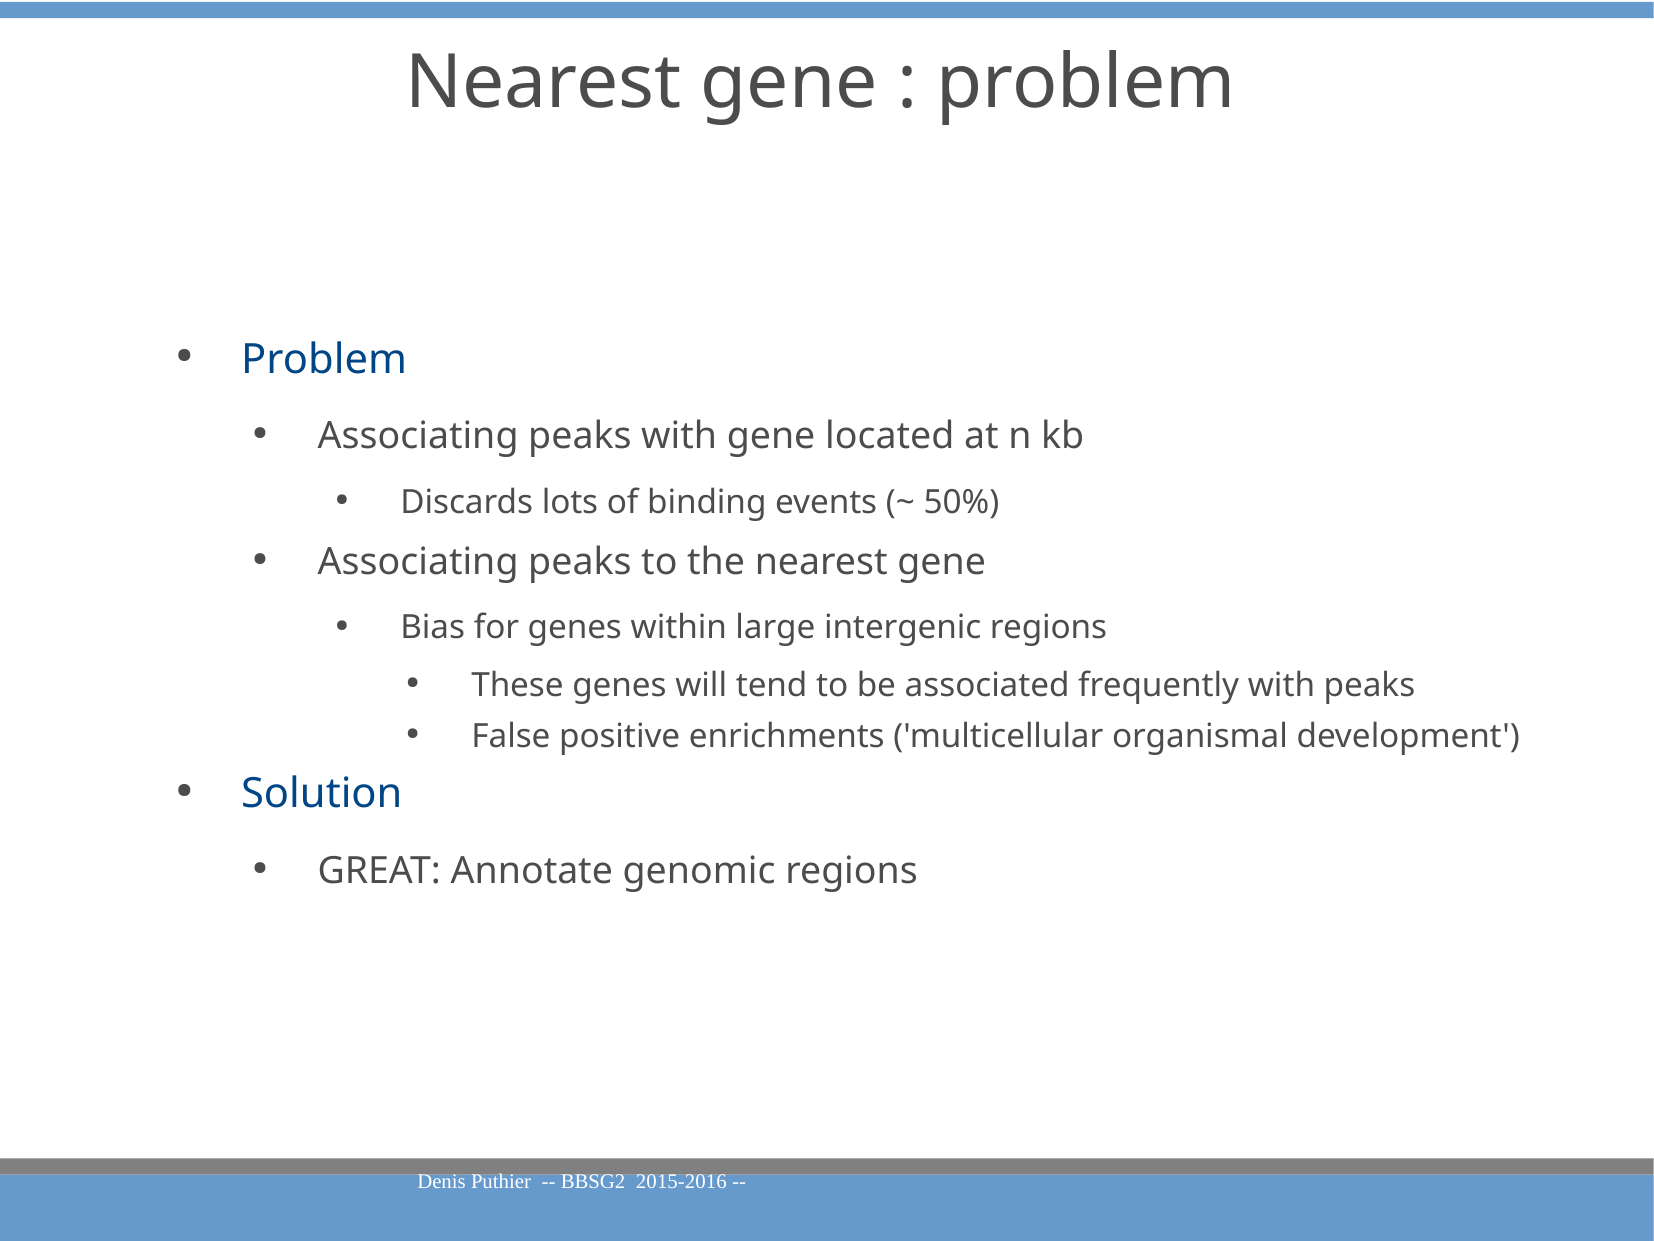

# Nearest gene : problem
Problem
Associating peaks with gene located at n kb
Discards lots of binding events (~ 50%)
Associating peaks to the nearest gene
Bias for genes within large intergenic regions
These genes will tend to be associated frequently with peaks
False positive enrichments ('multicellular organismal development')
Solution
GREAT: Annotate genomic regions